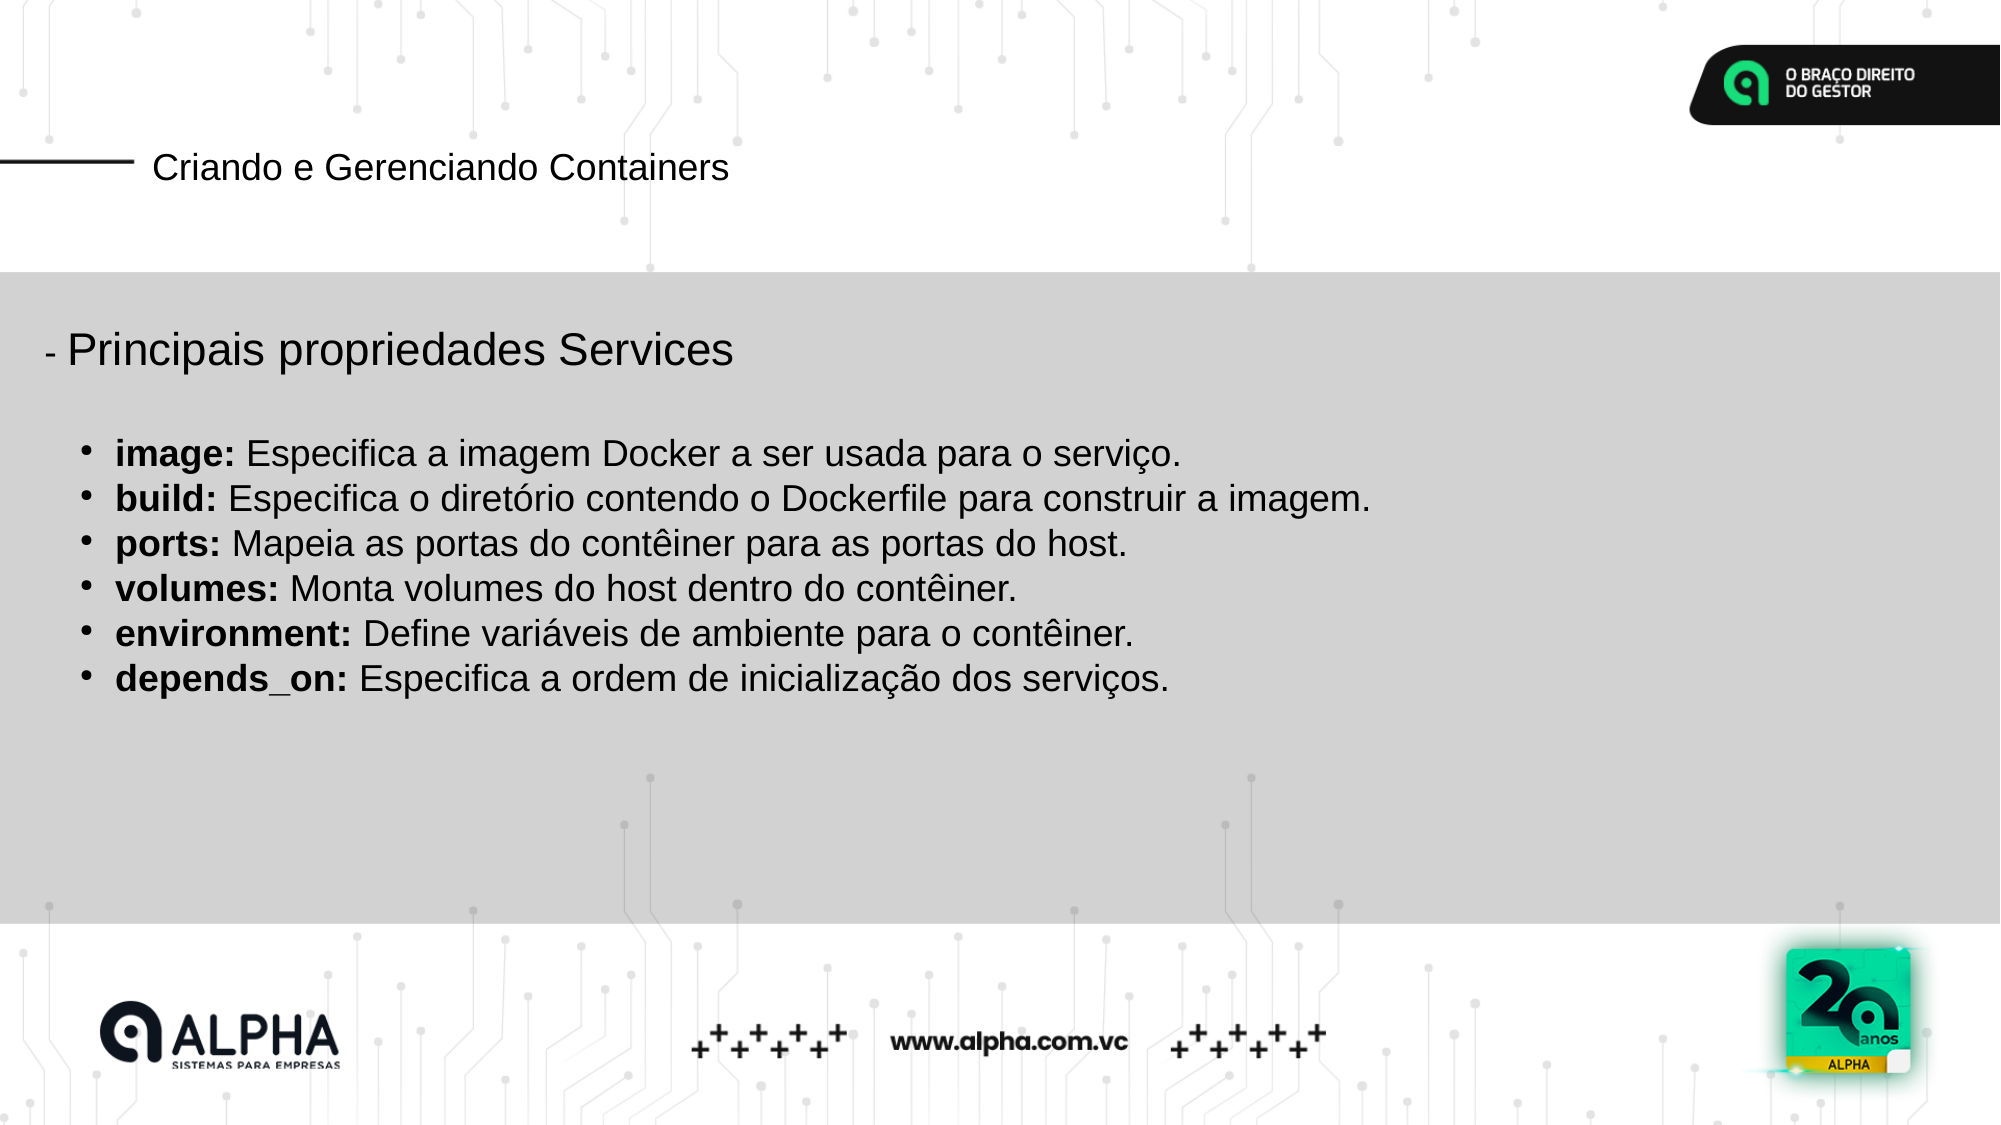

Criando e Gerenciando Containers
- Principais propriedades Services
image: Especifica a imagem Docker a ser usada para o serviço.
build: Especifica o diretório contendo o Dockerfile para construir a imagem.
ports: Mapeia as portas do contêiner para as portas do host.
volumes: Monta volumes do host dentro do contêiner.
environment: Define variáveis de ambiente para o contêiner.
depends_on: Especifica a ordem de inicialização dos serviços.